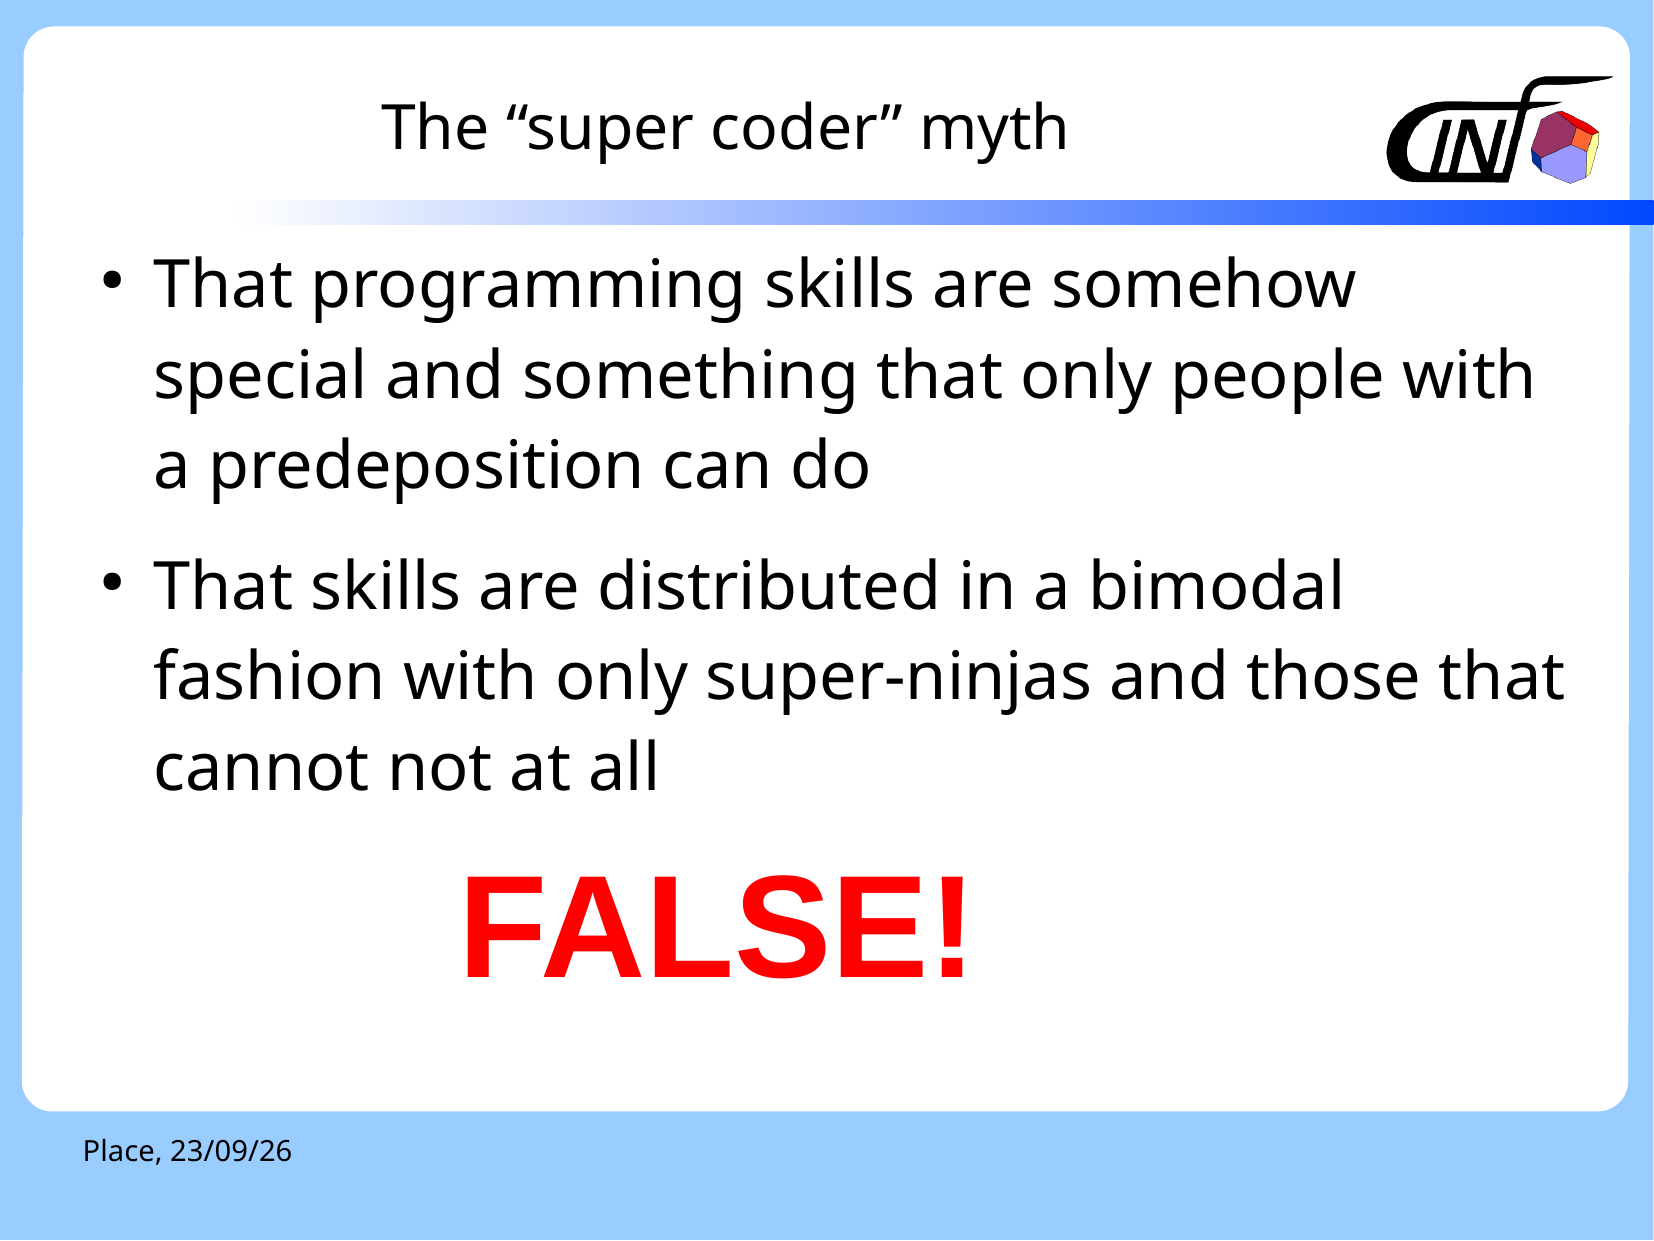

# The “super coder” myth
That programming skills are somehow special and something that only people with a predeposition can do
That skills are distributed in a bimodal fashion with only super-ninjas and those that cannot not at all
FALSE!